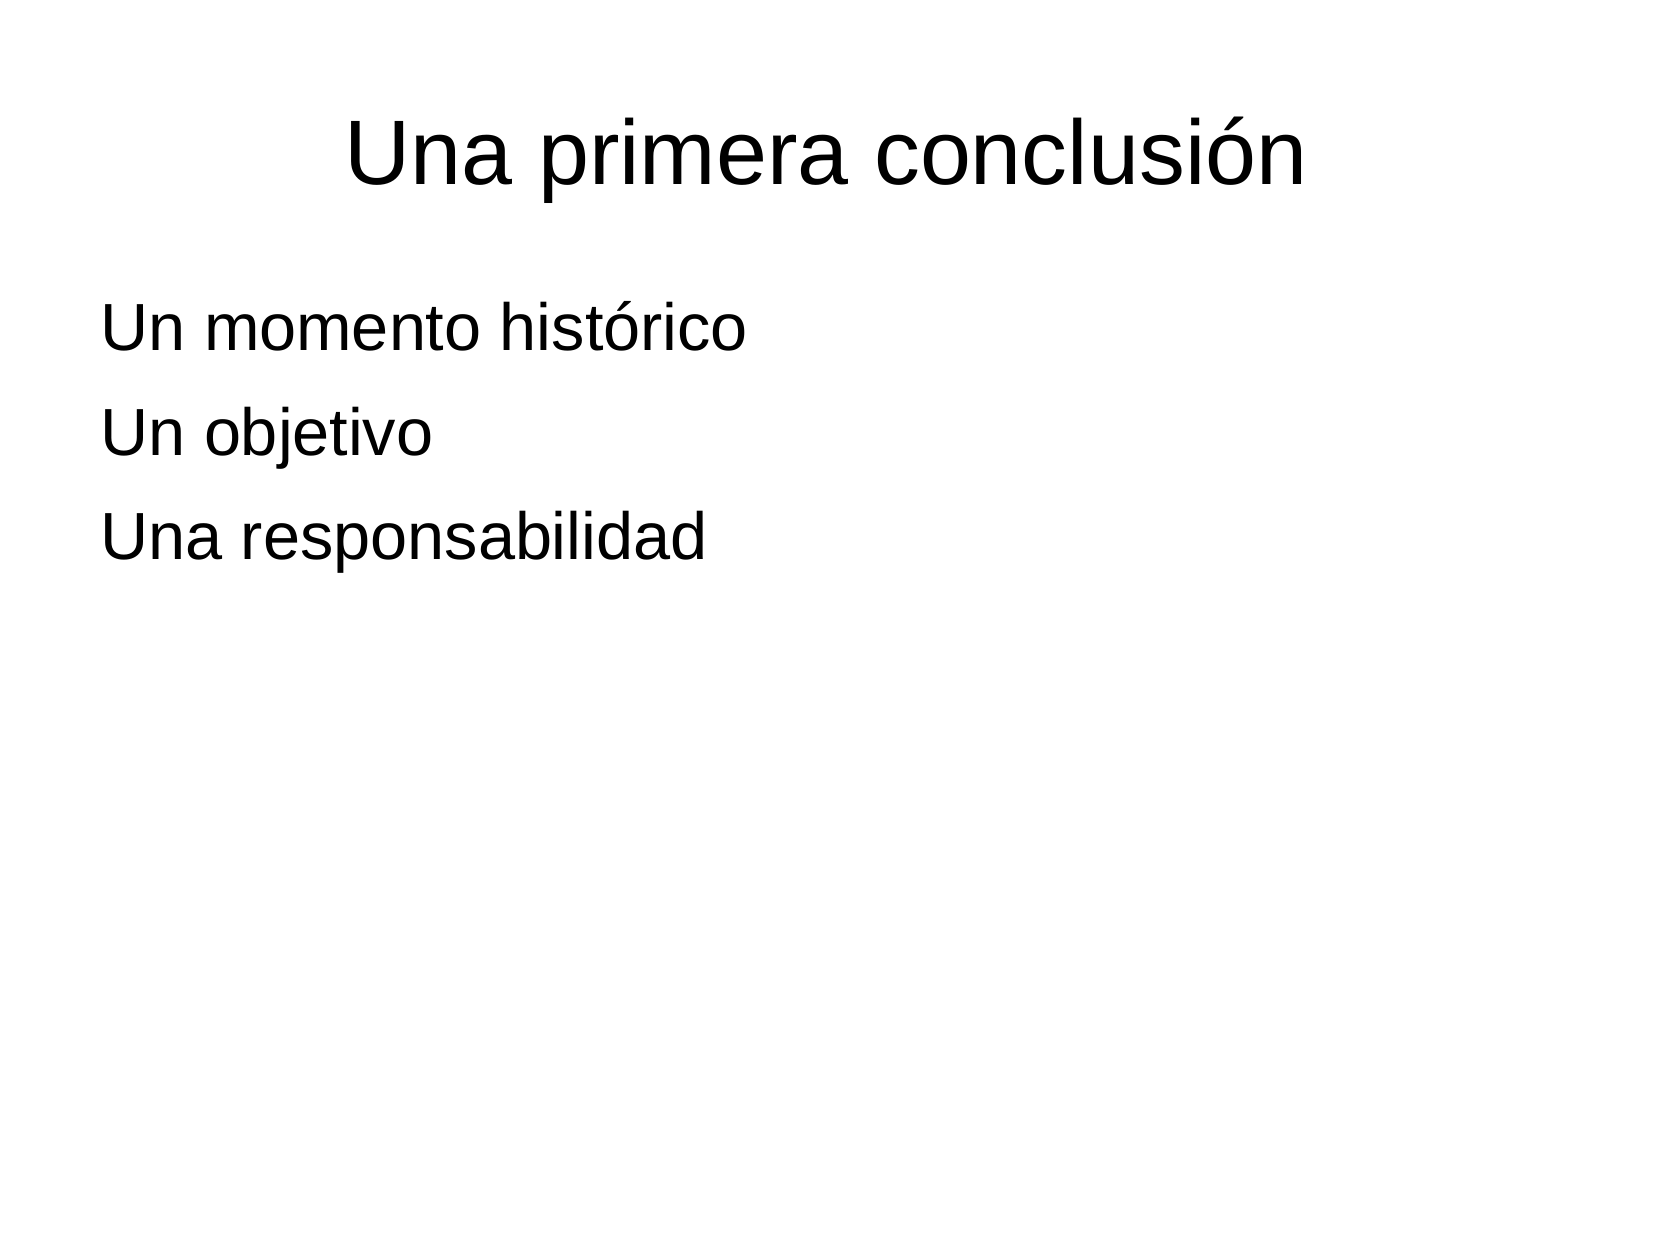

# Una primera conclusión
Un momento histórico
Un objetivo
Una responsabilidad